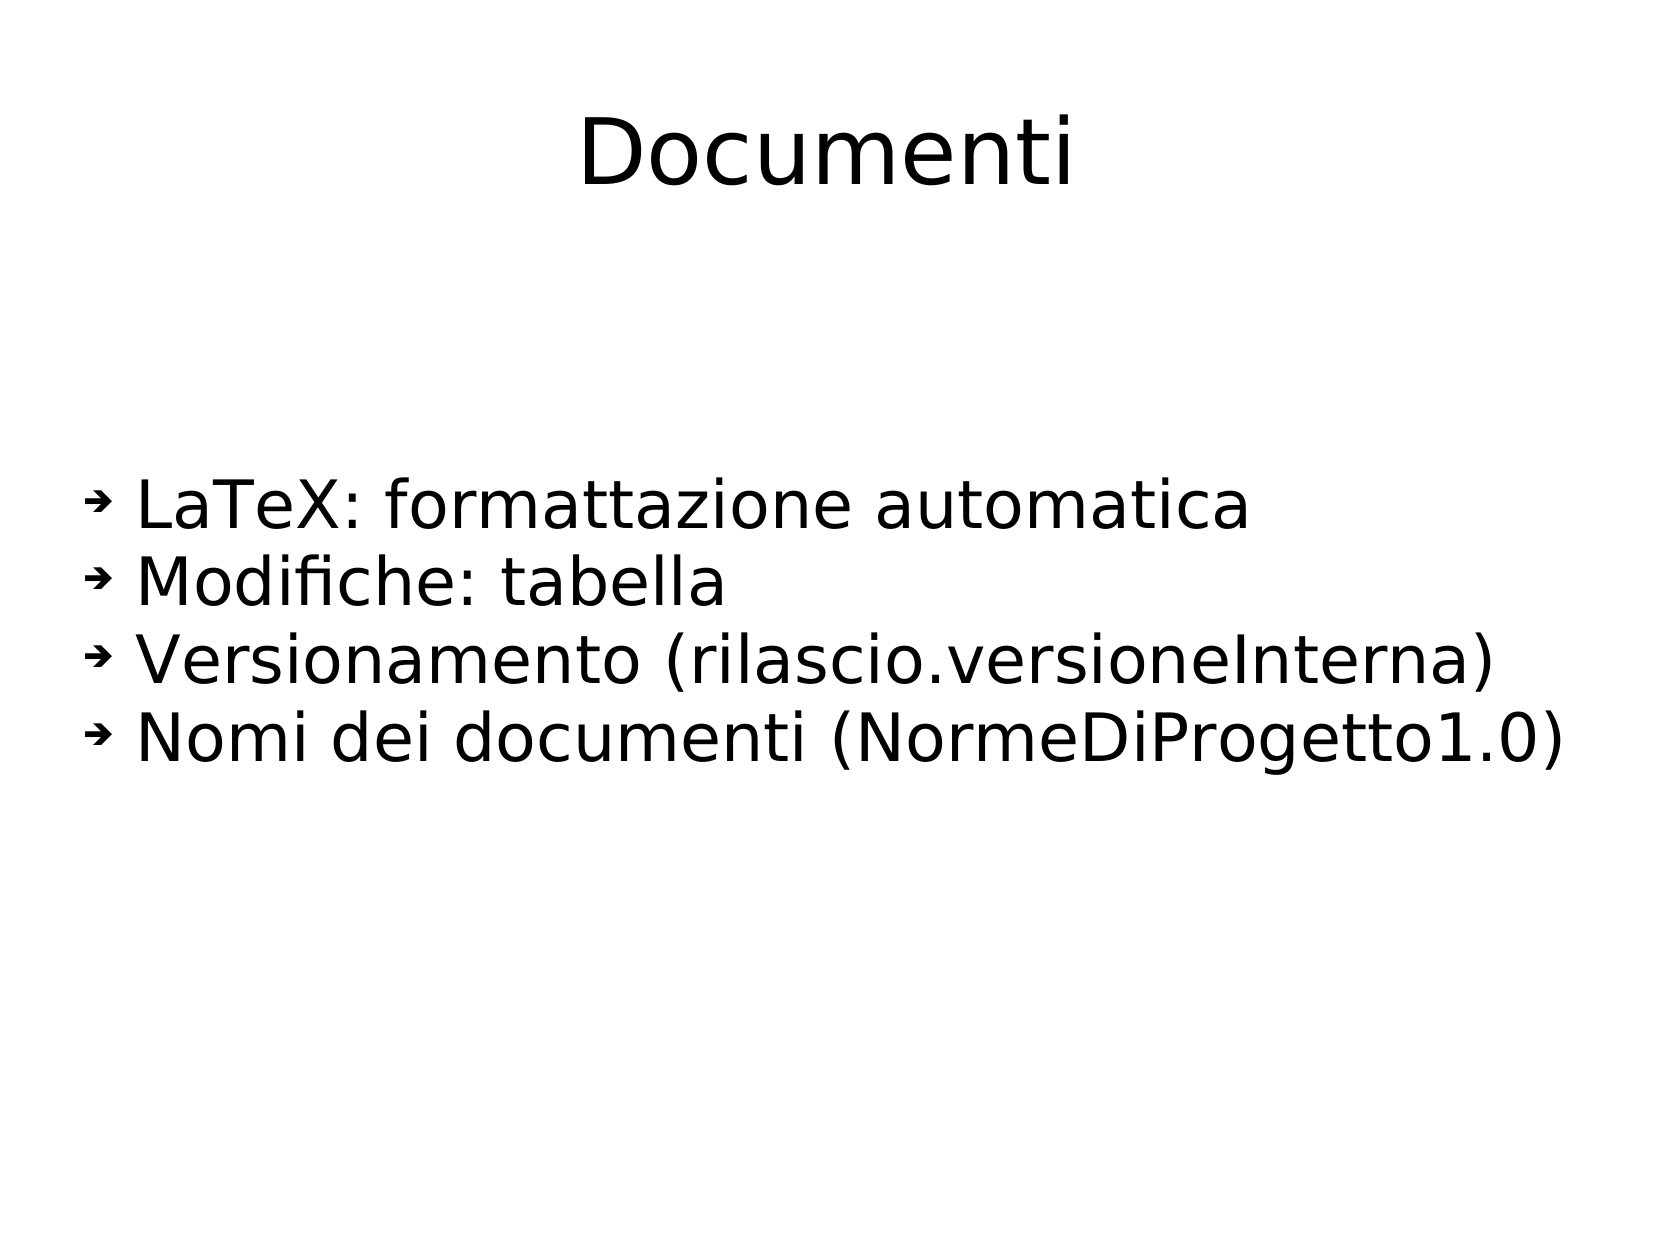

# Documenti
 LaTeX: formattazione automatica
 Modifiche: tabella
 Versionamento (rilascio.versioneInterna)
 Nomi dei documenti (NormeDiProgetto1.0)